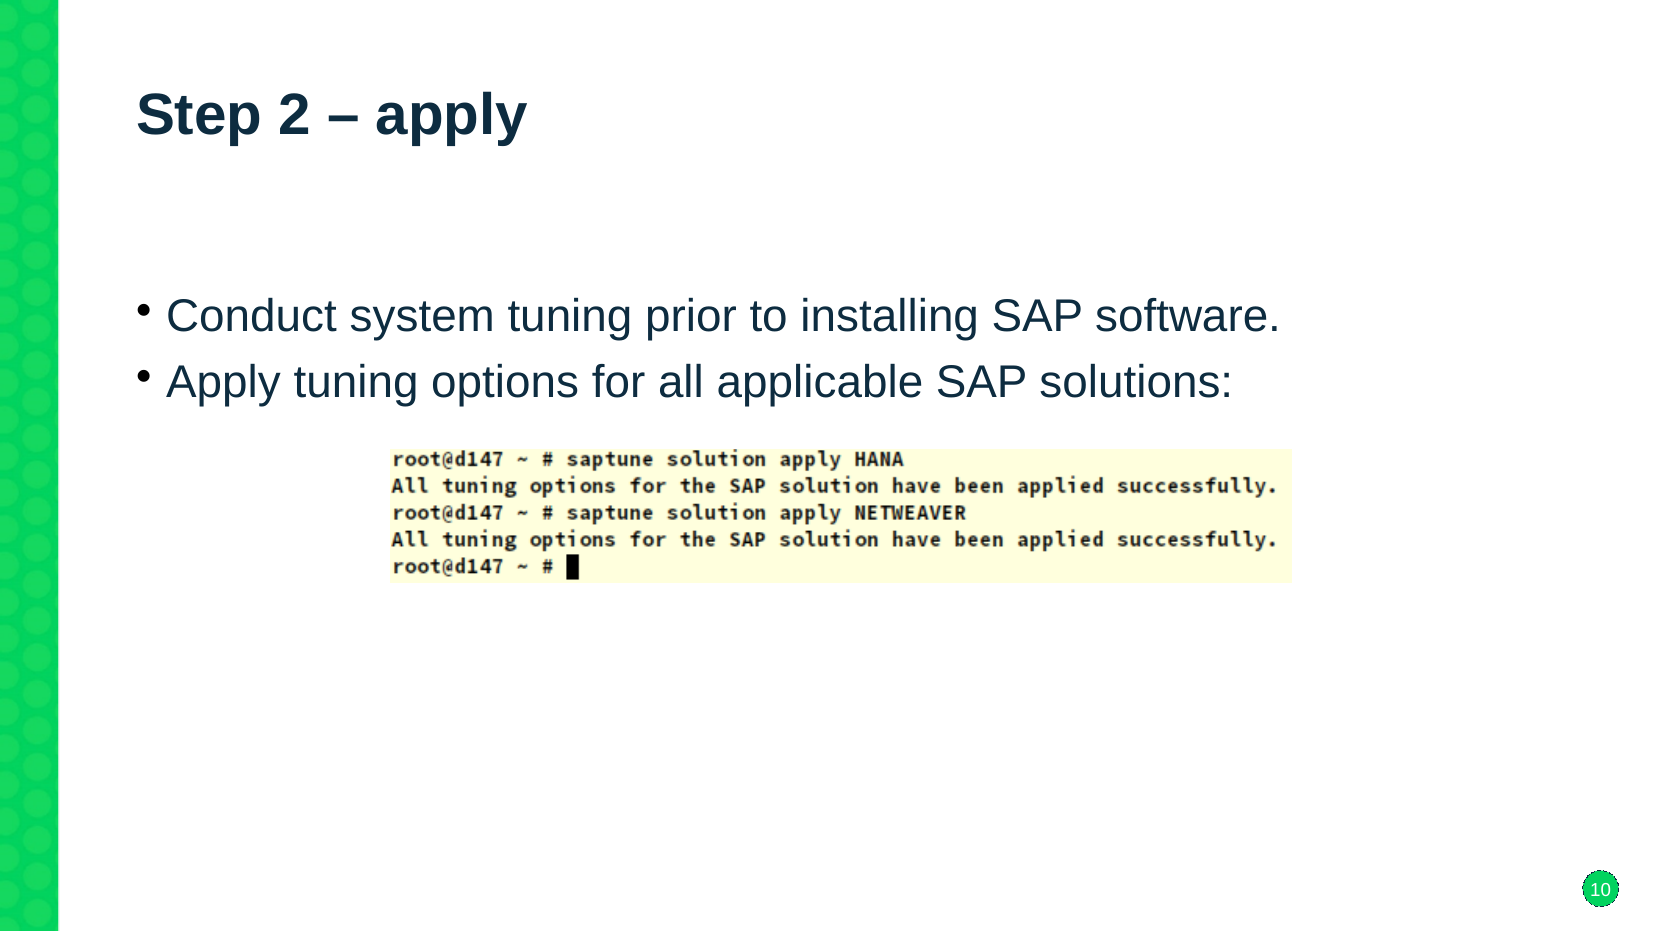

# Step 2 – apply
Conduct system tuning prior to installing SAP software.
Apply tuning options for all applicable SAP solutions:
10